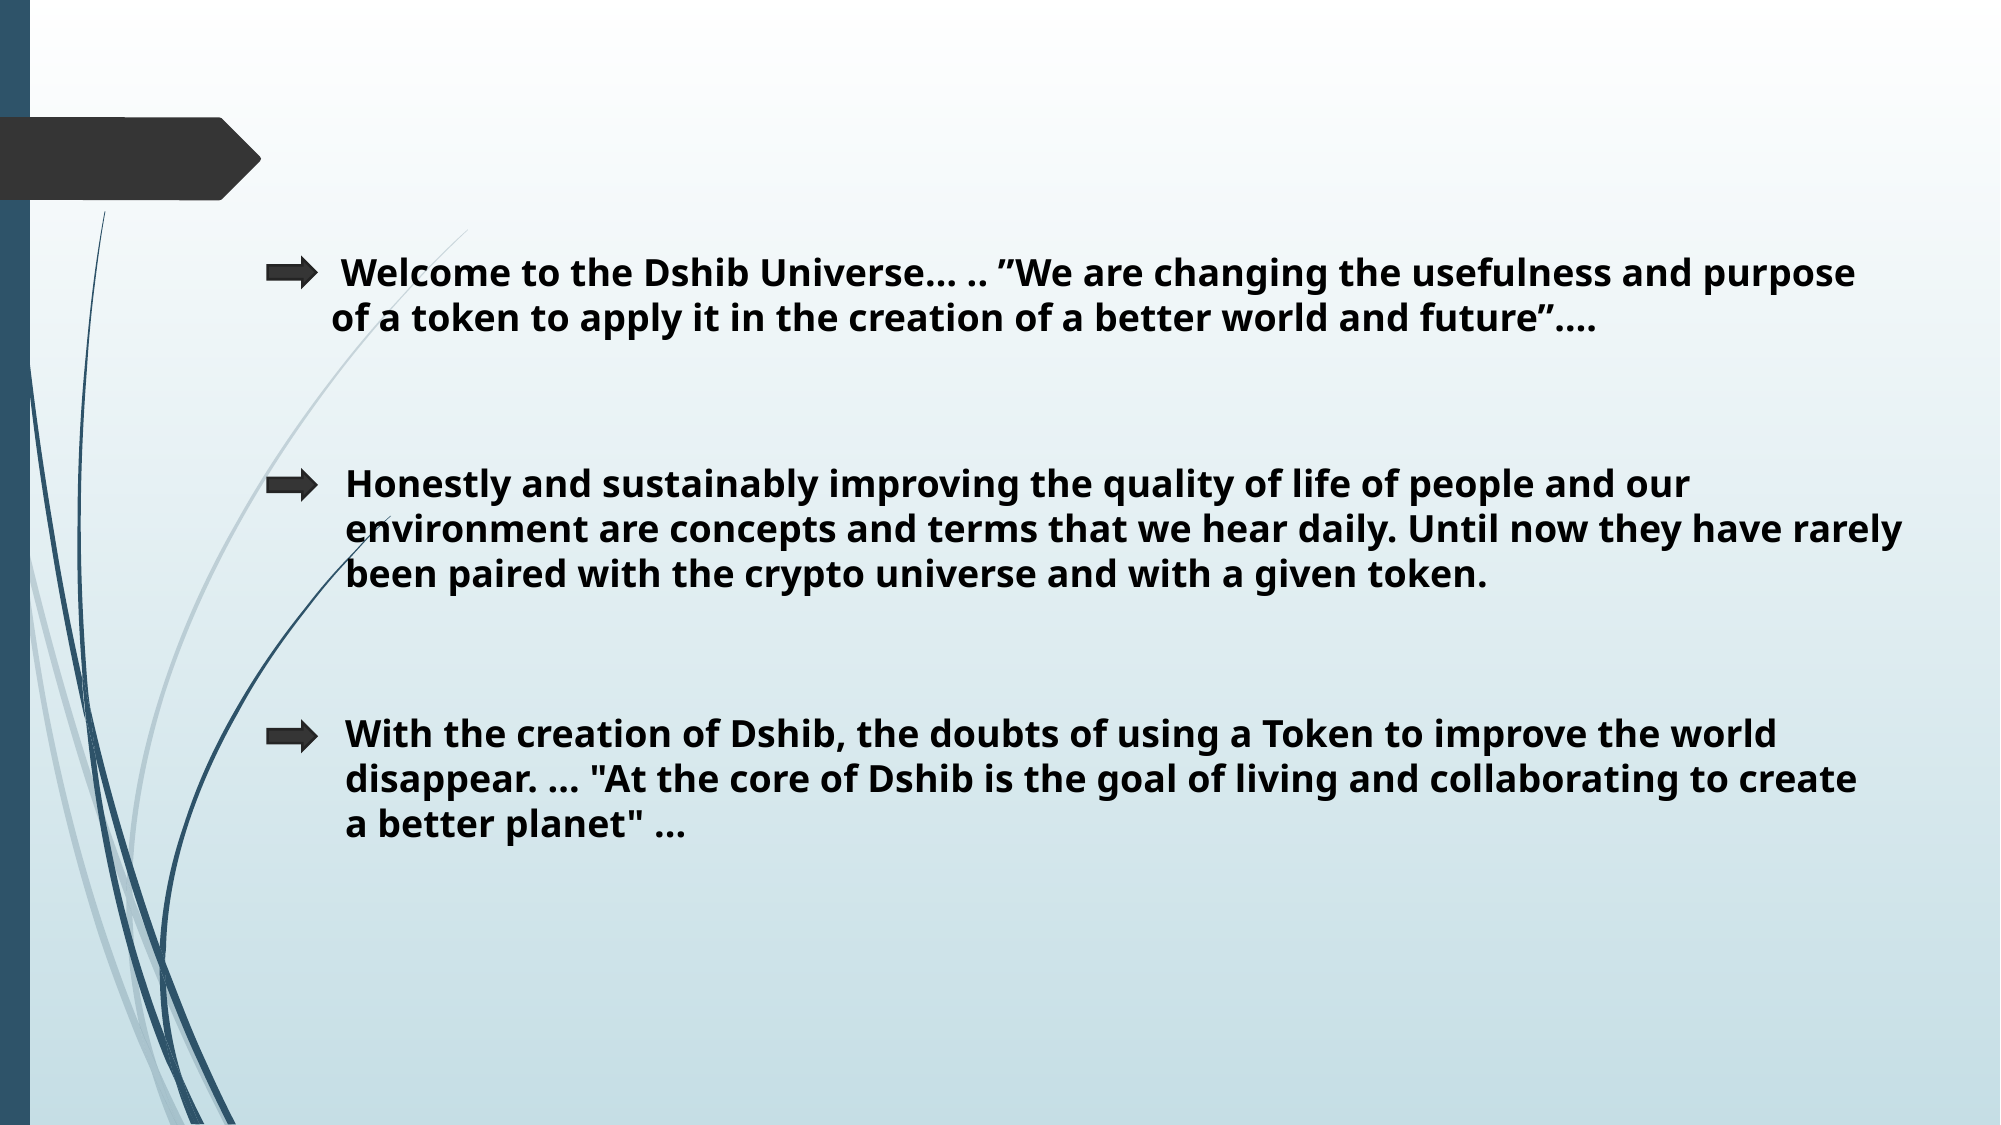

# Welcome to the Dshib Universe… .. ”We are changing the usefulness and purpose of a token to apply it in the creation of a better world and future”….
Honestly and sustainably improving the quality of life of people and our environment are concepts and terms that we hear daily. Until now they have rarely been paired with the crypto universe and with a given token.
With the creation of Dshib, the doubts of using a Token to improve the world disappear. ... "At the core of Dshib is the goal of living and collaborating to create a better planet" ...